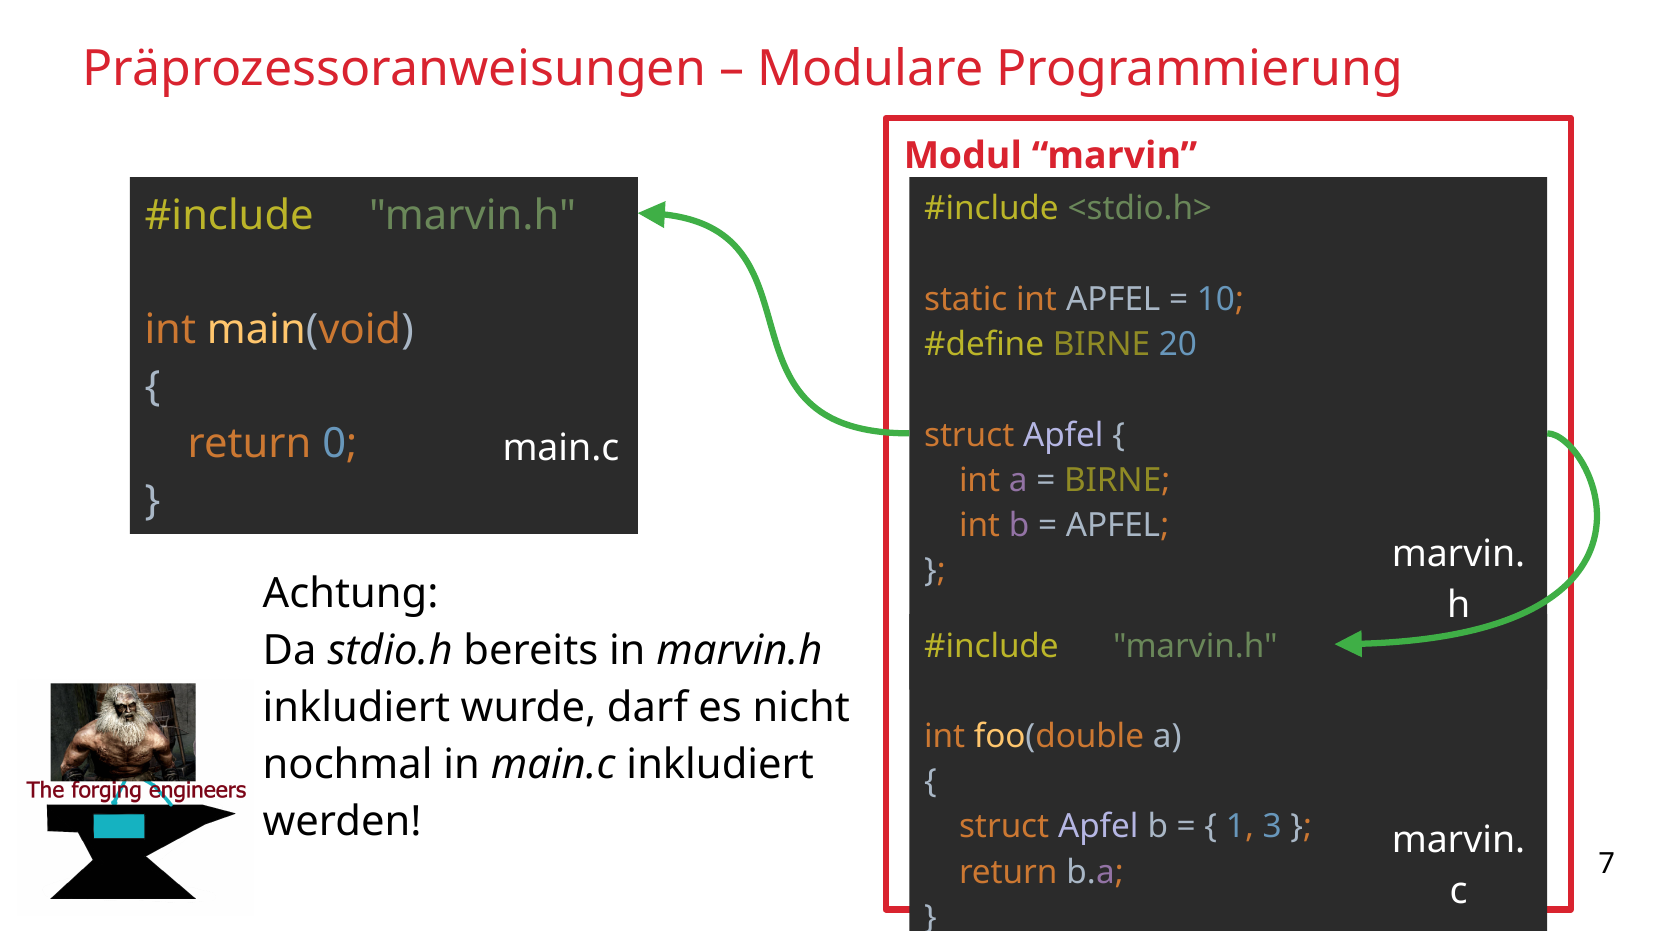

# Präprozessoranweisungen – Modulare Programmierung
Modul “marvin”
#include
int main(void)
{
 return 0;
}
"marvin.h"
#include <stdio.h>
static int APFEL = 10;
#define BIRNE 20
struct Apfel {
 int a = BIRNE;
 int b = APFEL;
};
int foo(double a);
main.c
marvin.h
Achtung:
Da stdio.h bereits in marvin.h inkludiert wurde, darf es nicht nochmal in main.c inkludiert werden!
#include
int foo(double a)
{
 struct Apfel b = { 1, 3 };
 return b.a;
}
"marvin.h"
marvin.c